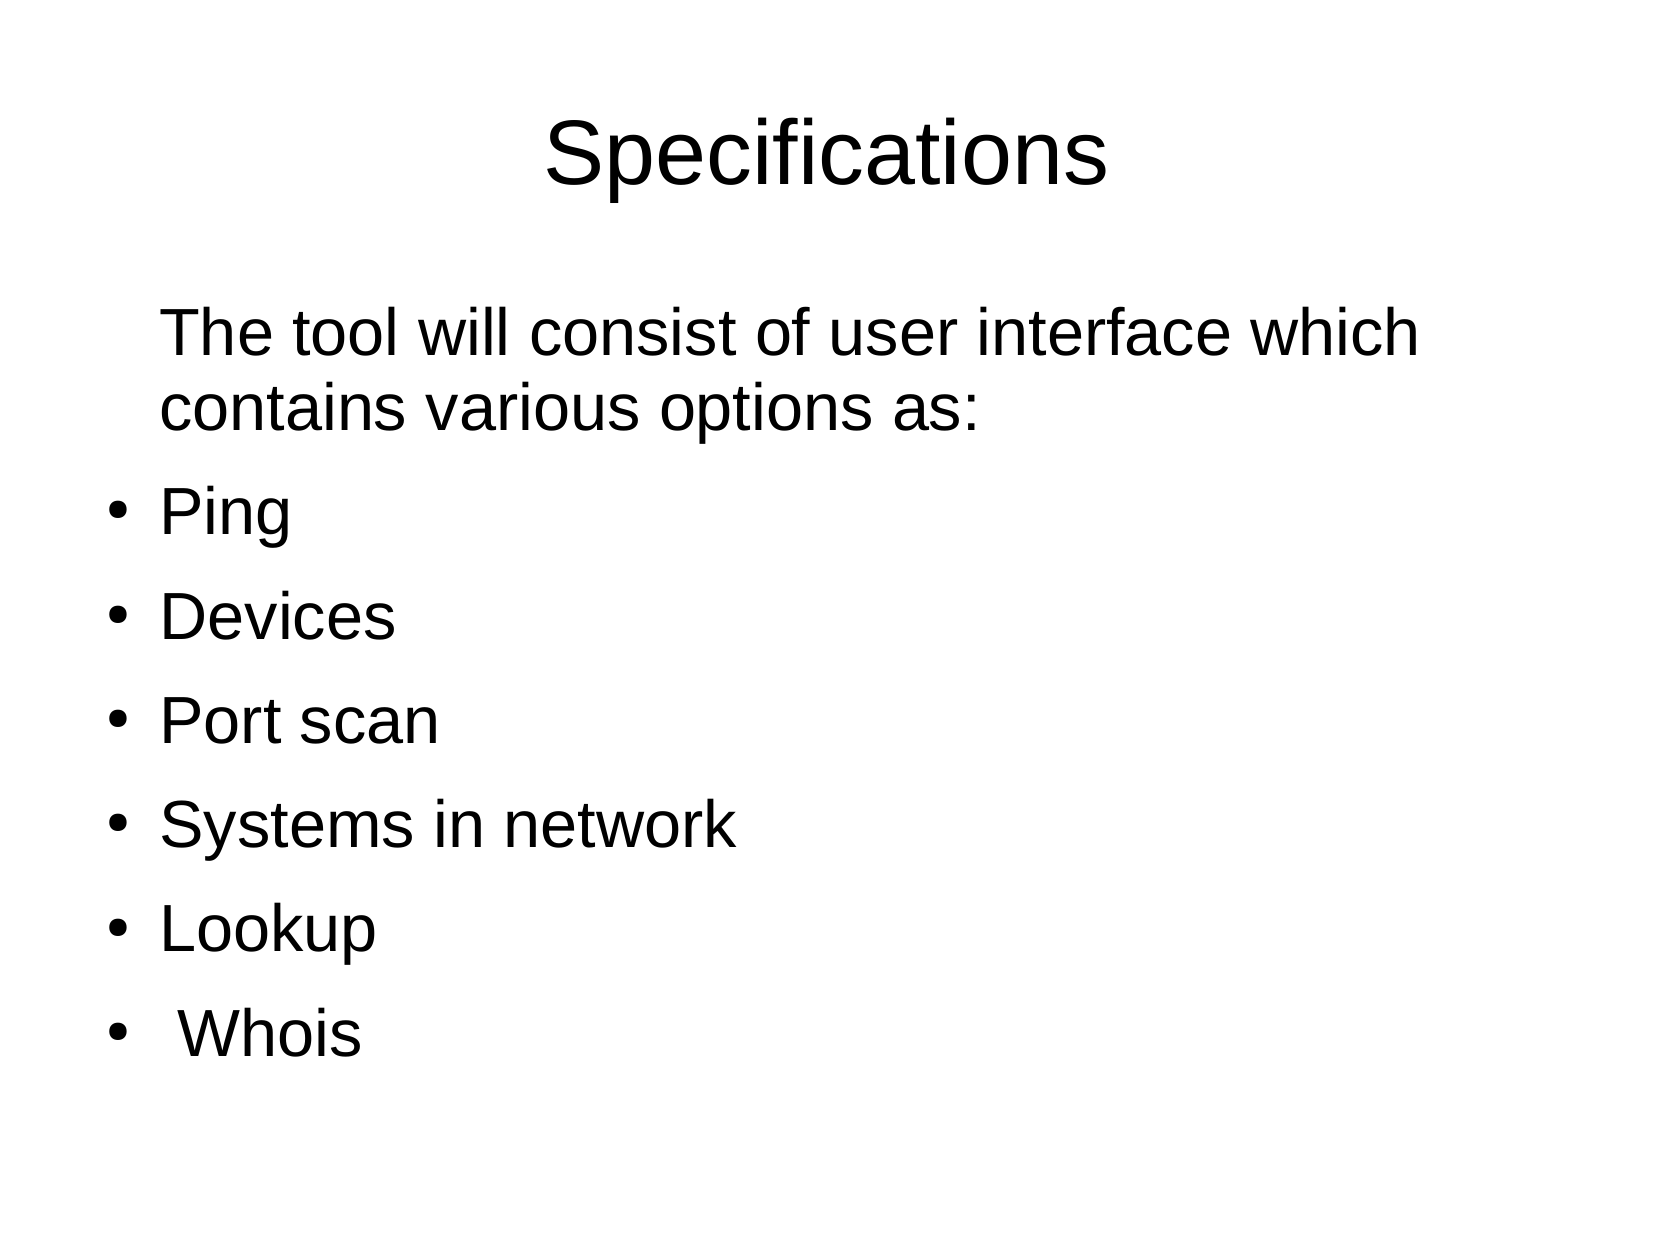

# Specifications
The tool will consist of user interface which contains various options as:
Ping
Devices
Port scan
Systems in network
Lookup
 Whois